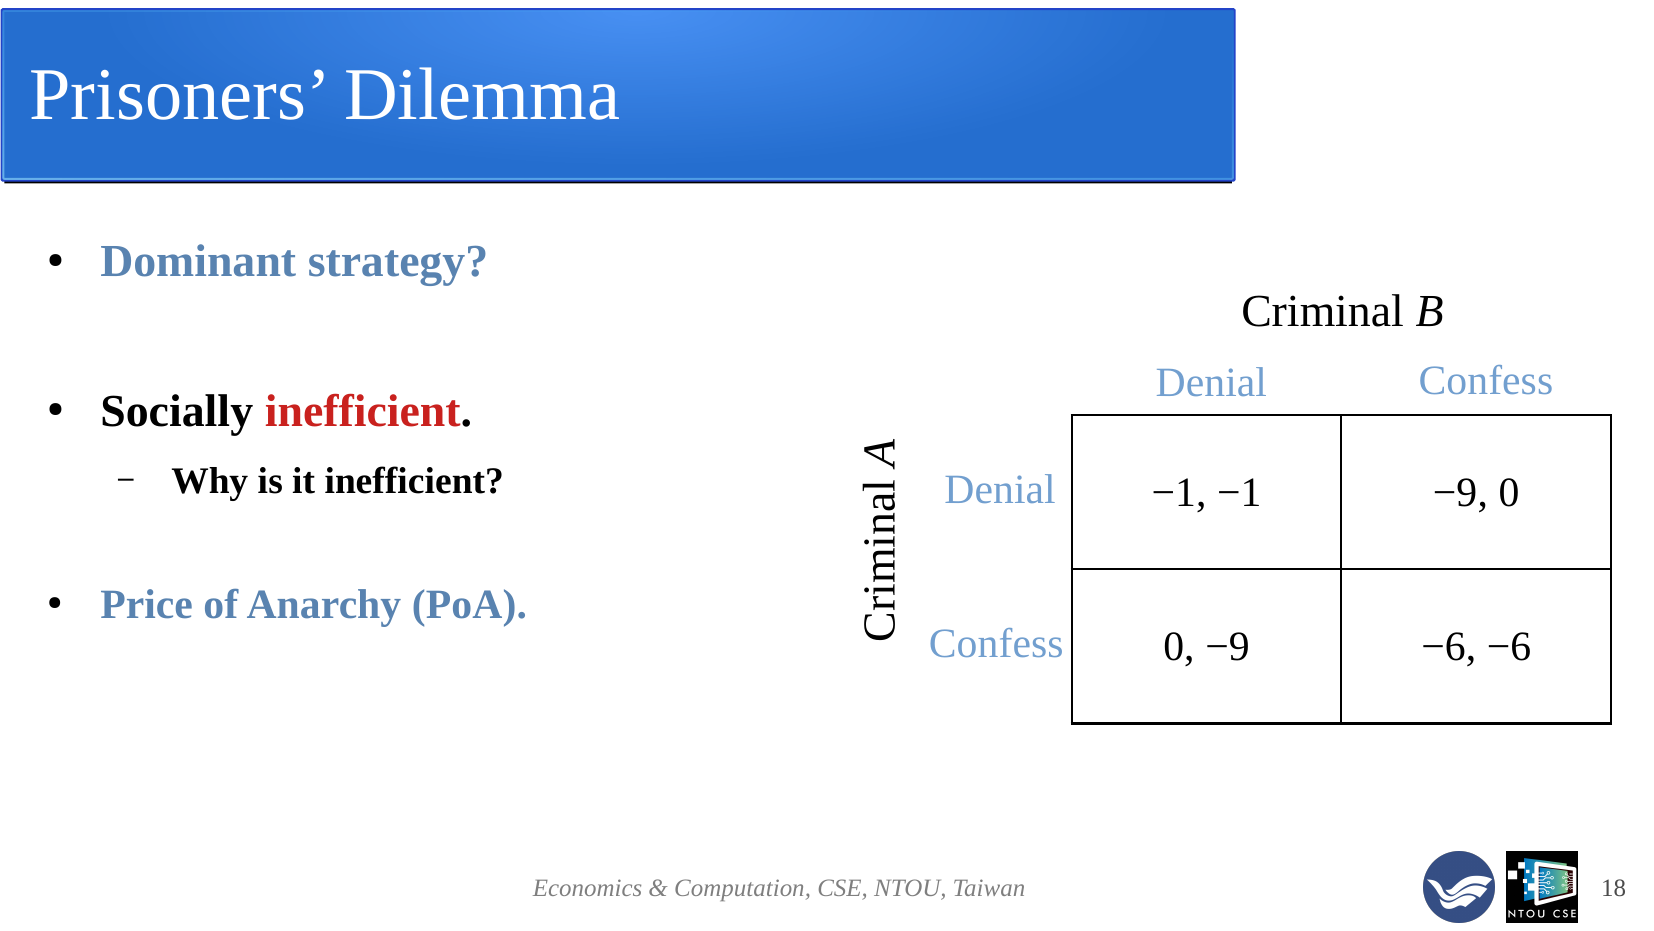

# Prisoners’ Dilemma
Dominant strategy?
Socially inefficient.
Why is it inefficient?
Price of Anarchy (PoA).
Criminal B
Confess
Denial
| −1, −1 | −9, 0 |
| --- | --- |
| 0, −9 | −6, −6 |
Denial
Criminal A
Confess
Economics & Computation, CSE, NTOU, Taiwan
18